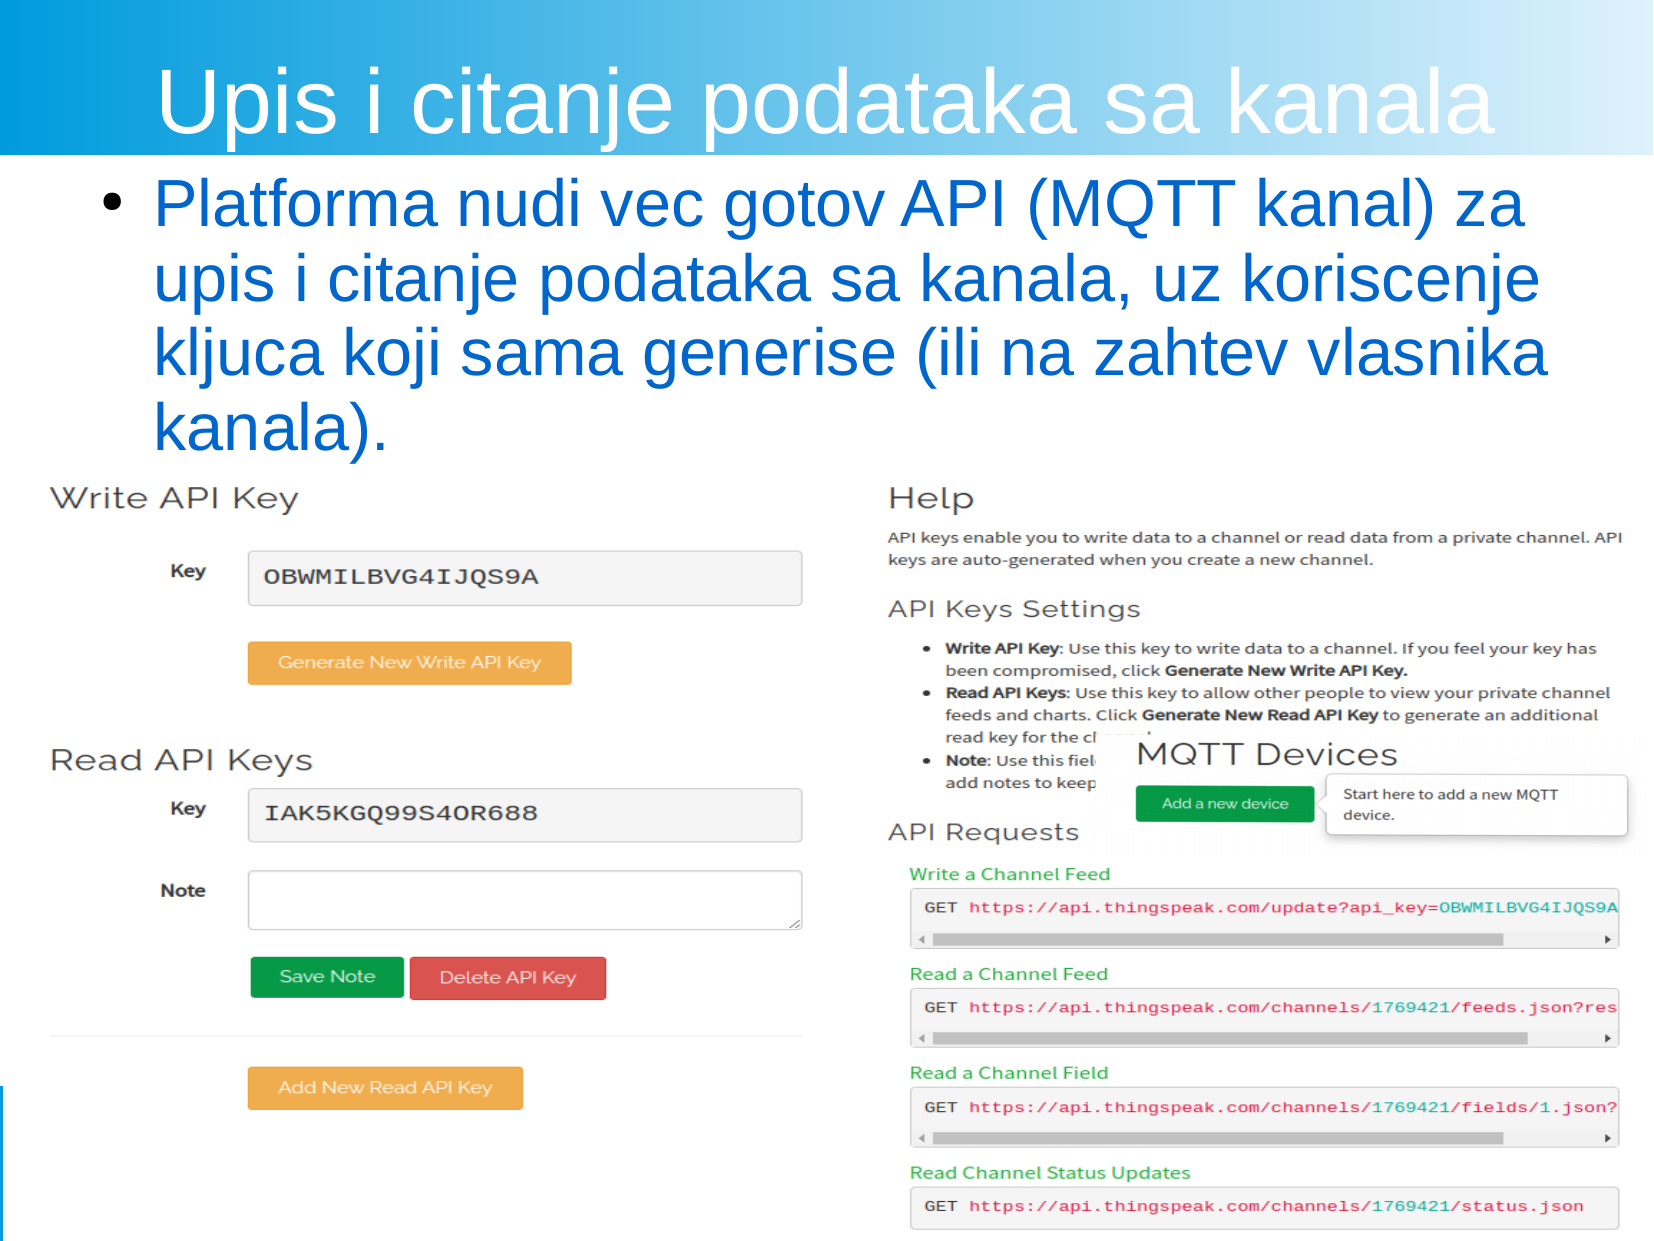

# Upis i citanje podataka sa kanala
Platforma nudi vec gotov API (MQTT kanal) za upis i citanje podataka sa kanala, uz koriscenje kljuca koji sama generise (ili na zahtev vlasnika kanala).